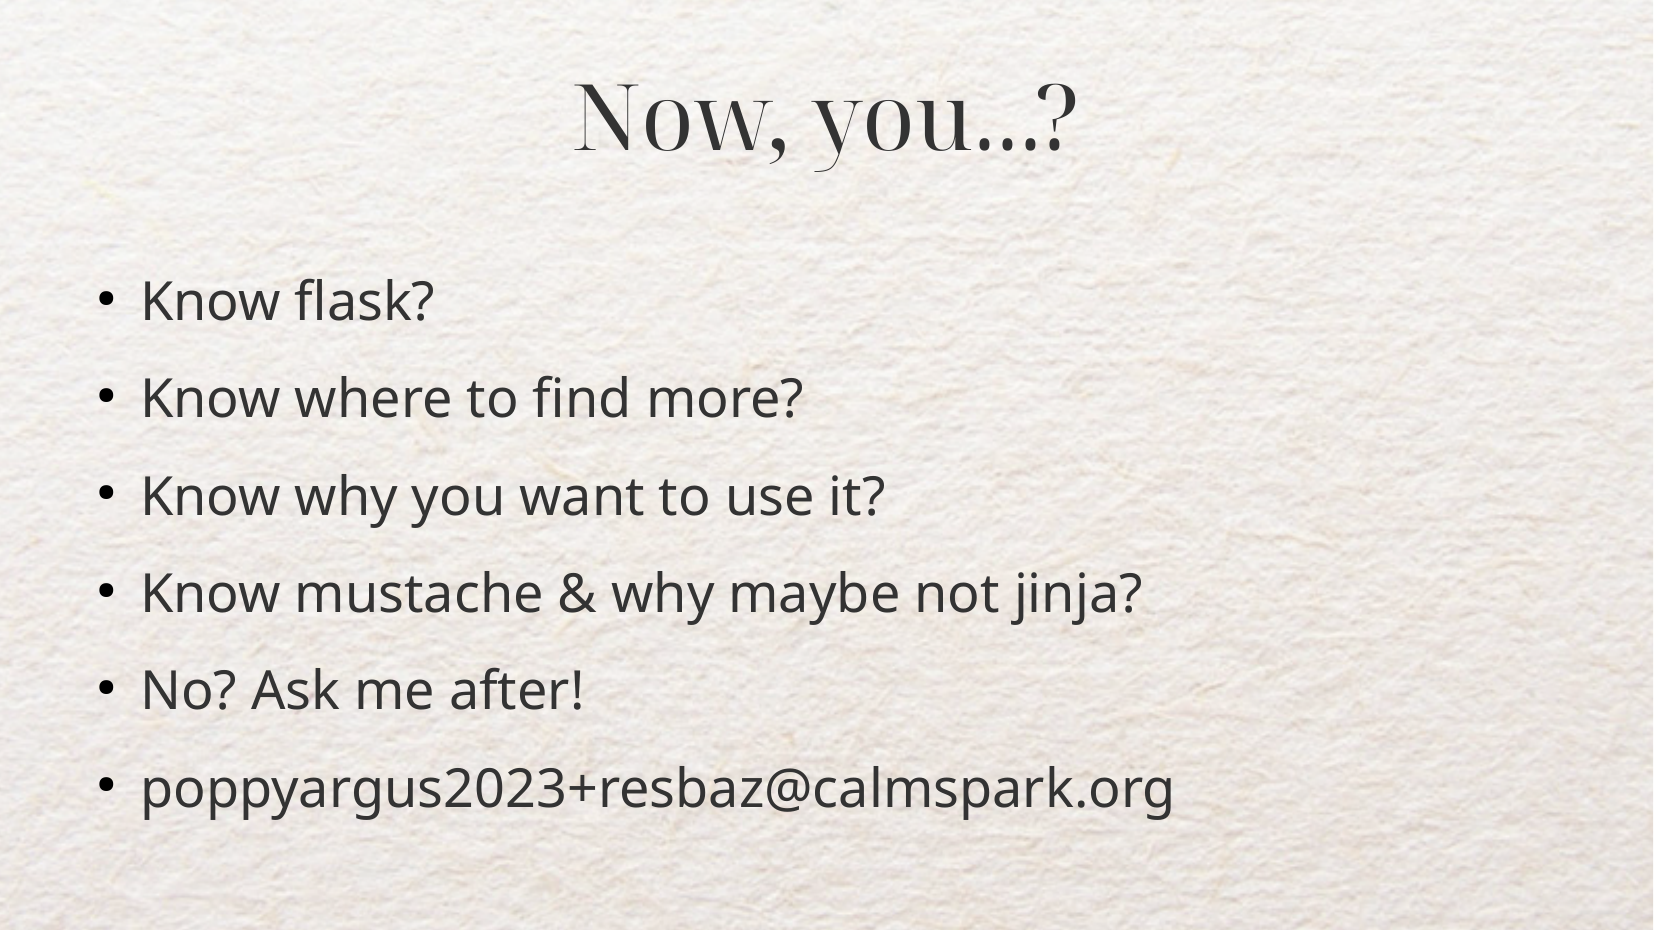

# Now, you...?
Know flask?
Know where to find more?
Know why you want to use it?
Know mustache & why maybe not jinja?
No? Ask me after!
poppyargus2023+resbaz@calmspark.org